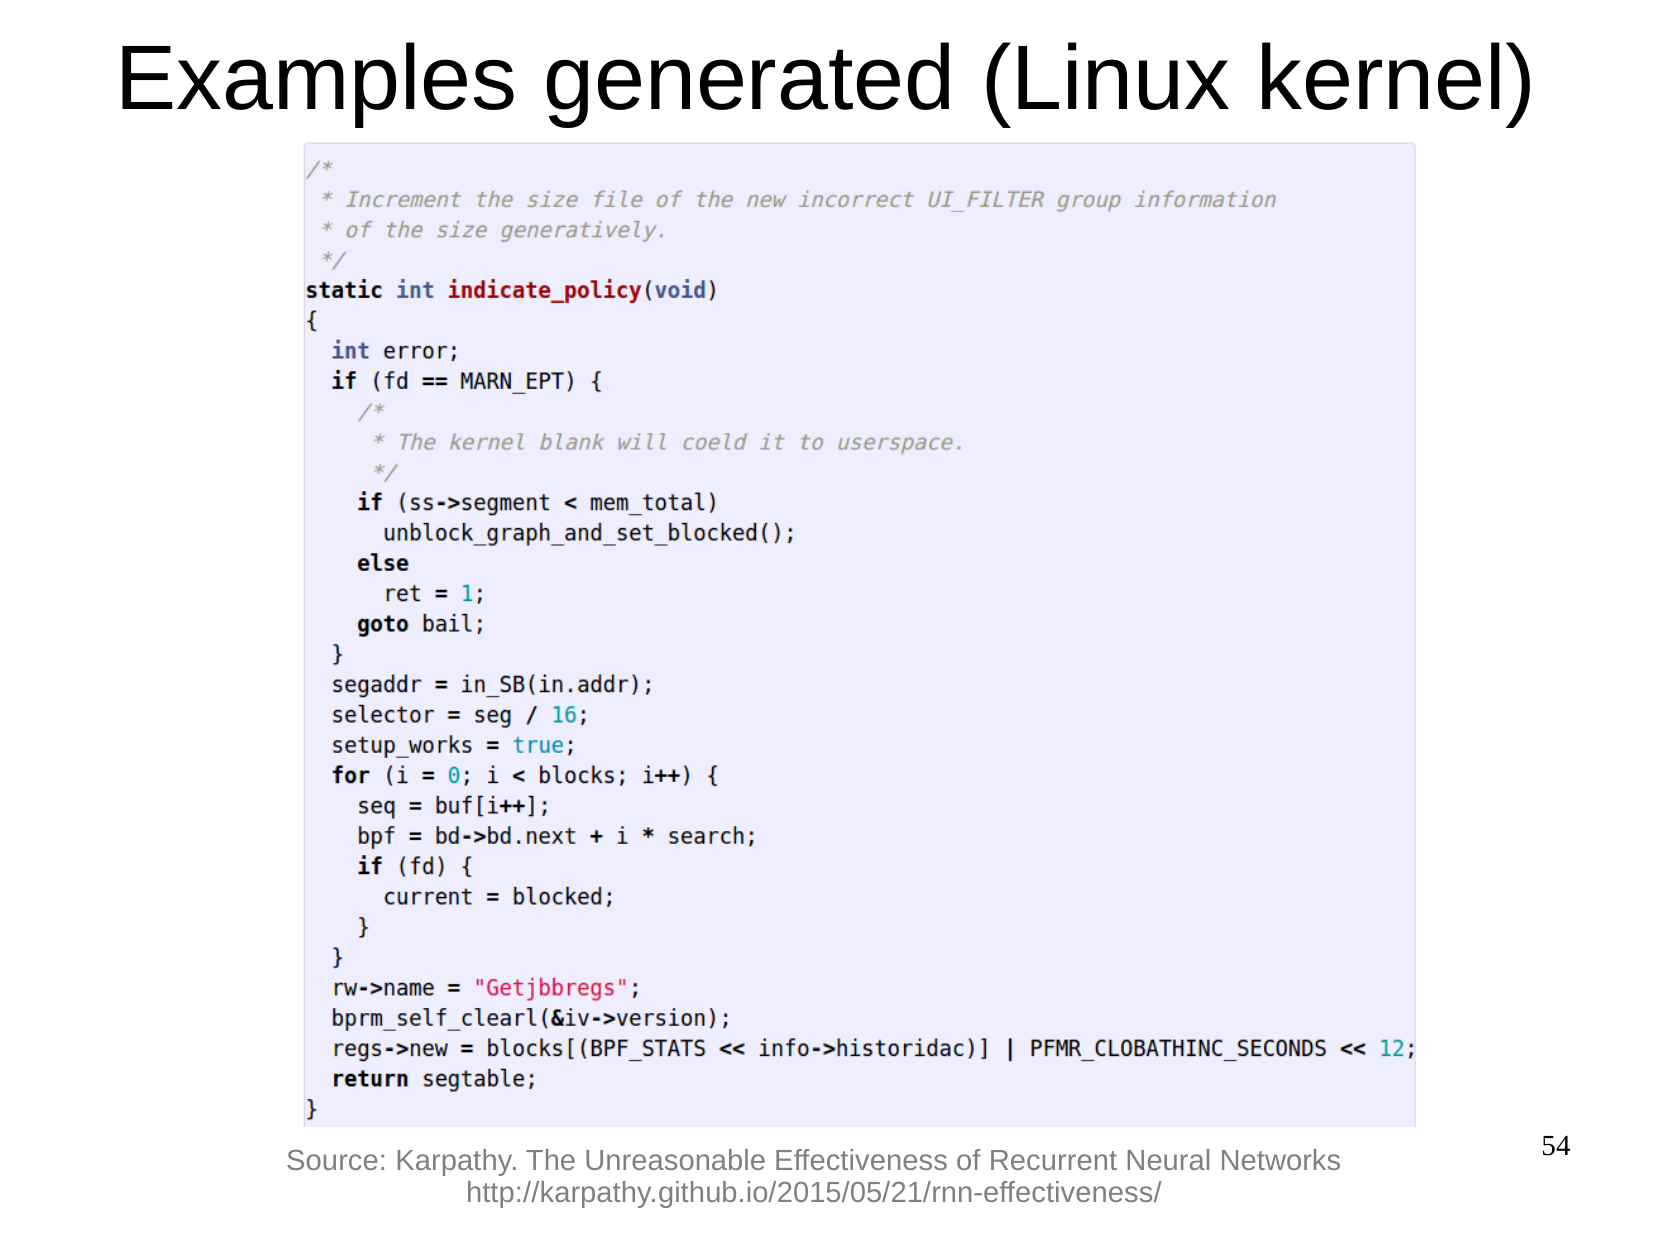

# Examples generated (Linux kernel)
54
Source: Karpathy. The Unreasonable Effectiveness of Recurrent Neural Networks http://karpathy.github.io/2015/05/21/rnn-effectiveness/